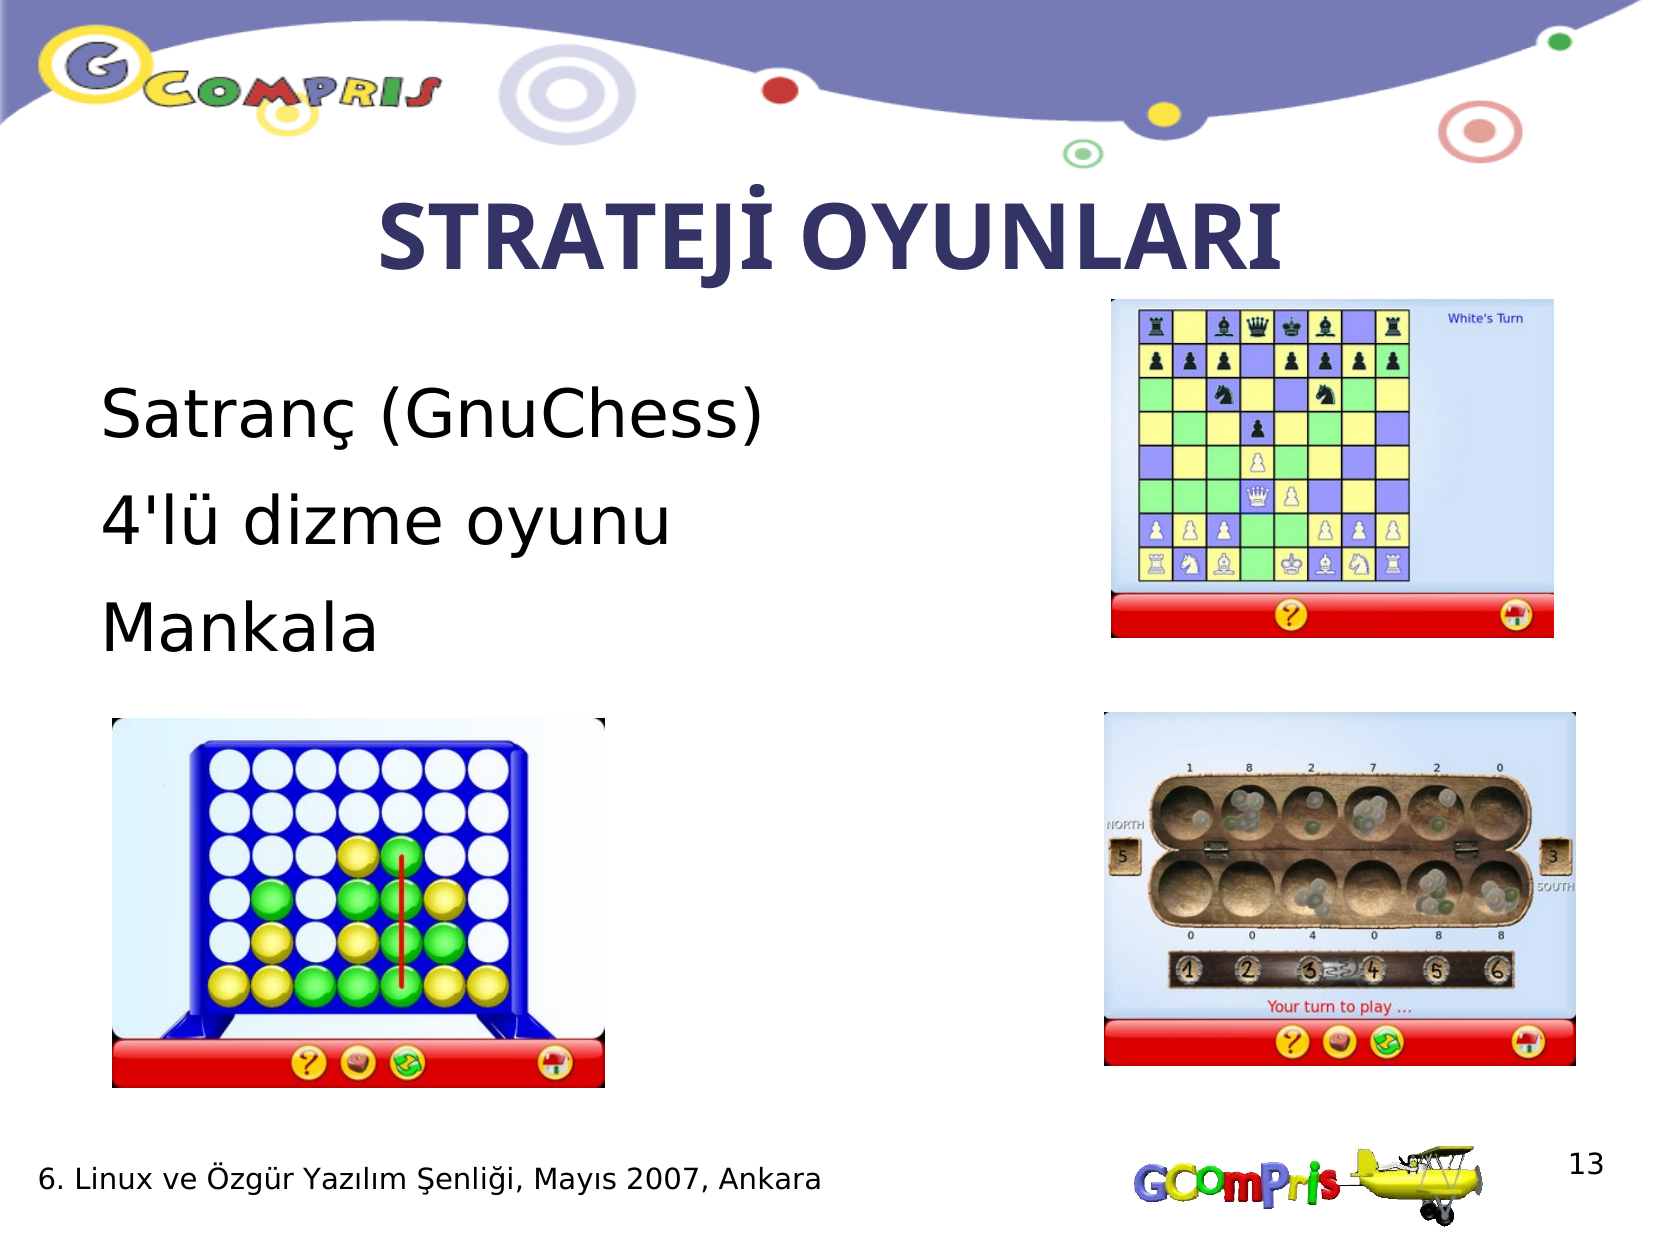

# STRATEJİ OYUNLARI
Satranç (GnuChess)
4'lü dizme oyunu
Mankala